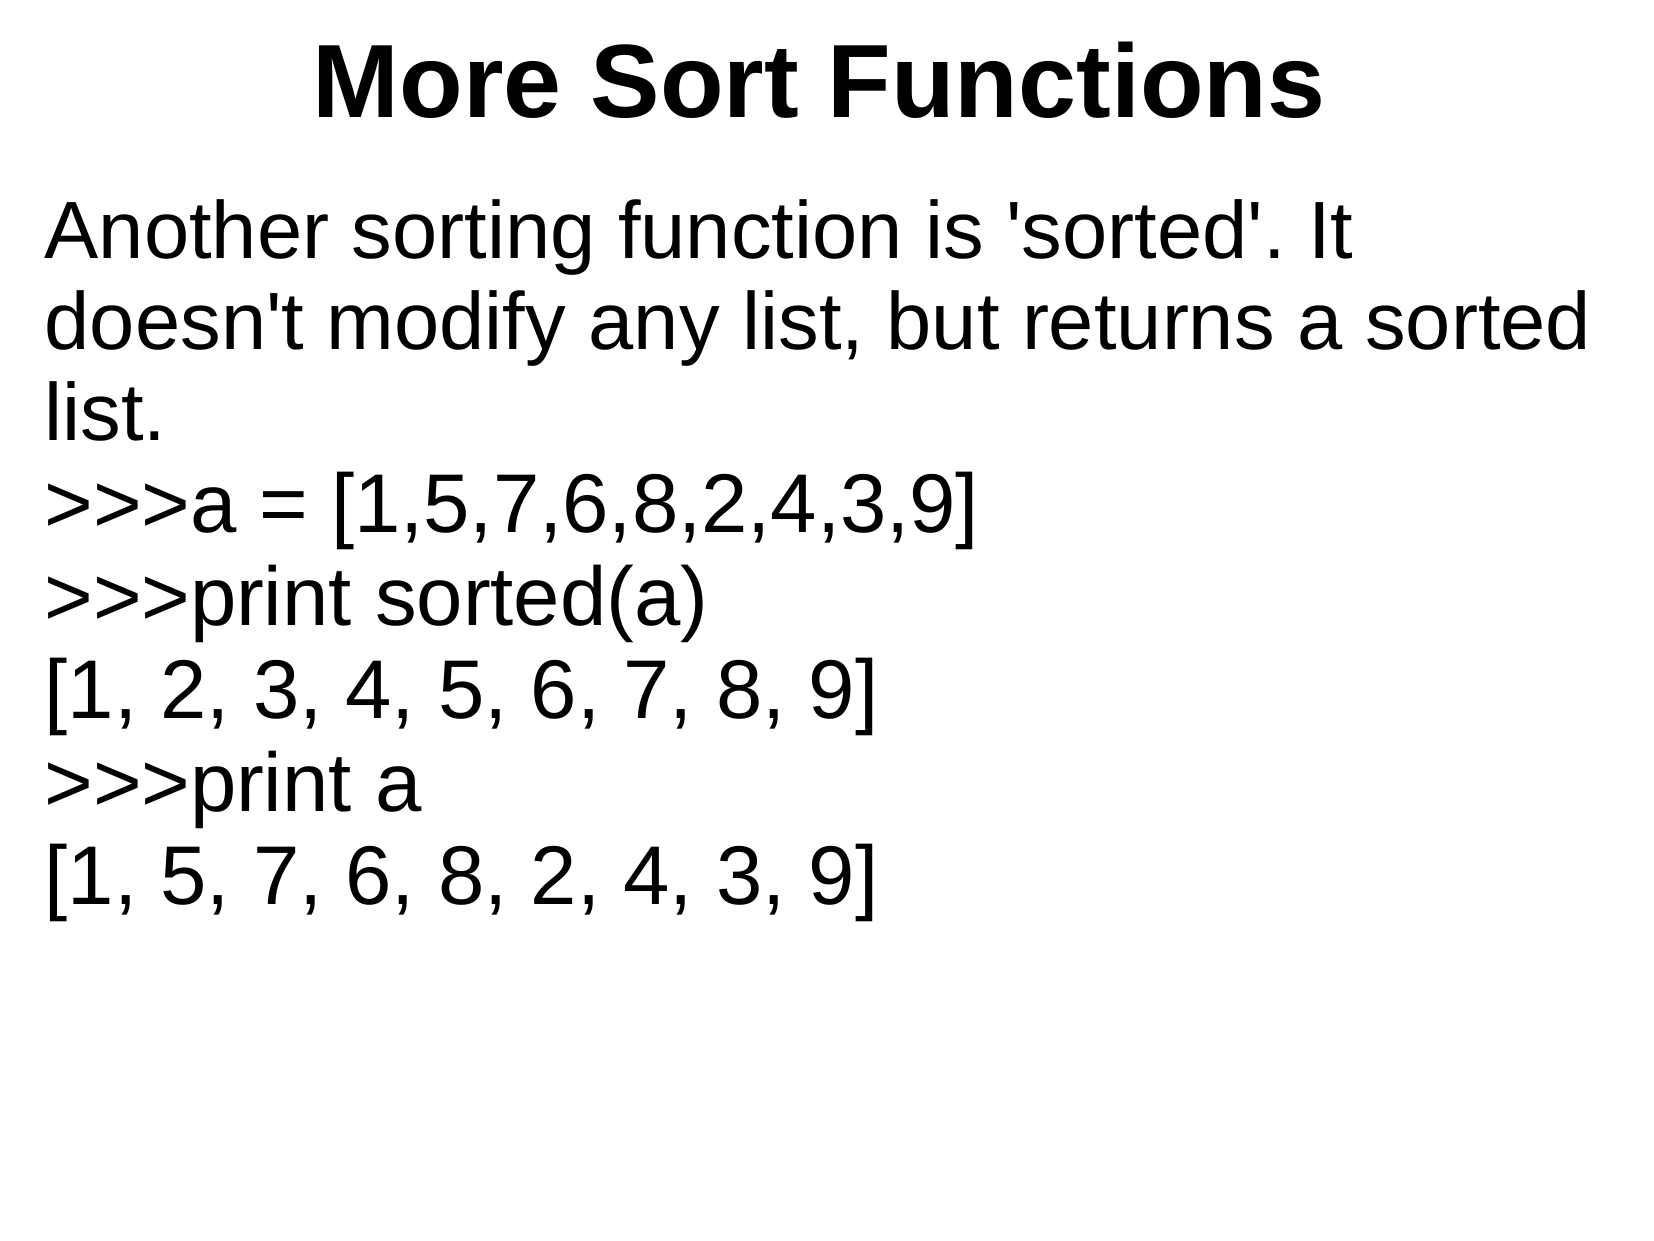

More Sort Functions
Another sorting function is 'sorted'. It doesn't modify any list, but returns a sorted list.
>>>a = [1,5,7,6,8,2,4,3,9]
>>>print sorted(a)
[1, 2, 3, 4, 5, 6, 7, 8, 9]
>>>print a
[1, 5, 7, 6, 8, 2, 4, 3, 9]